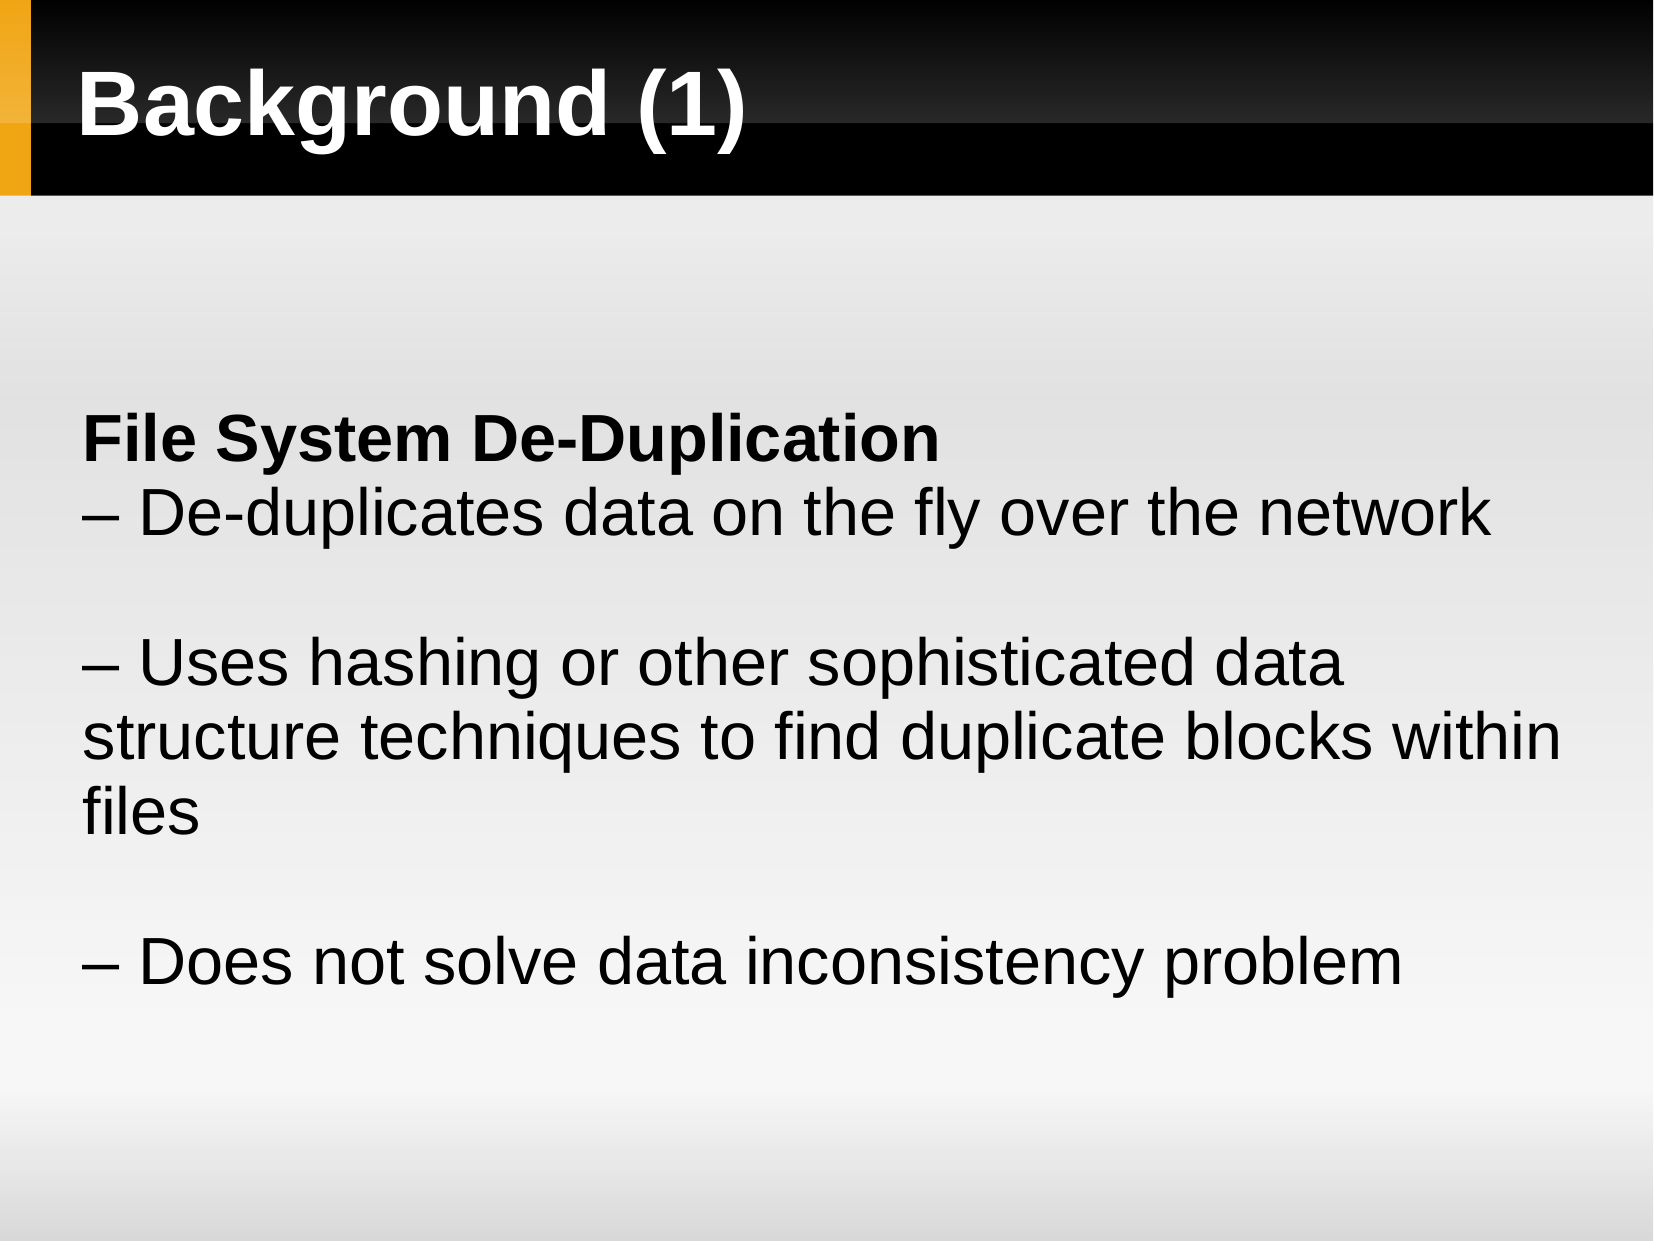

# Background (1)
File System De-Duplication
– De-duplicates data on the fly over the network
– Uses hashing or other sophisticated data structure techniques to find duplicate blocks within files
– Does not solve data inconsistency problem